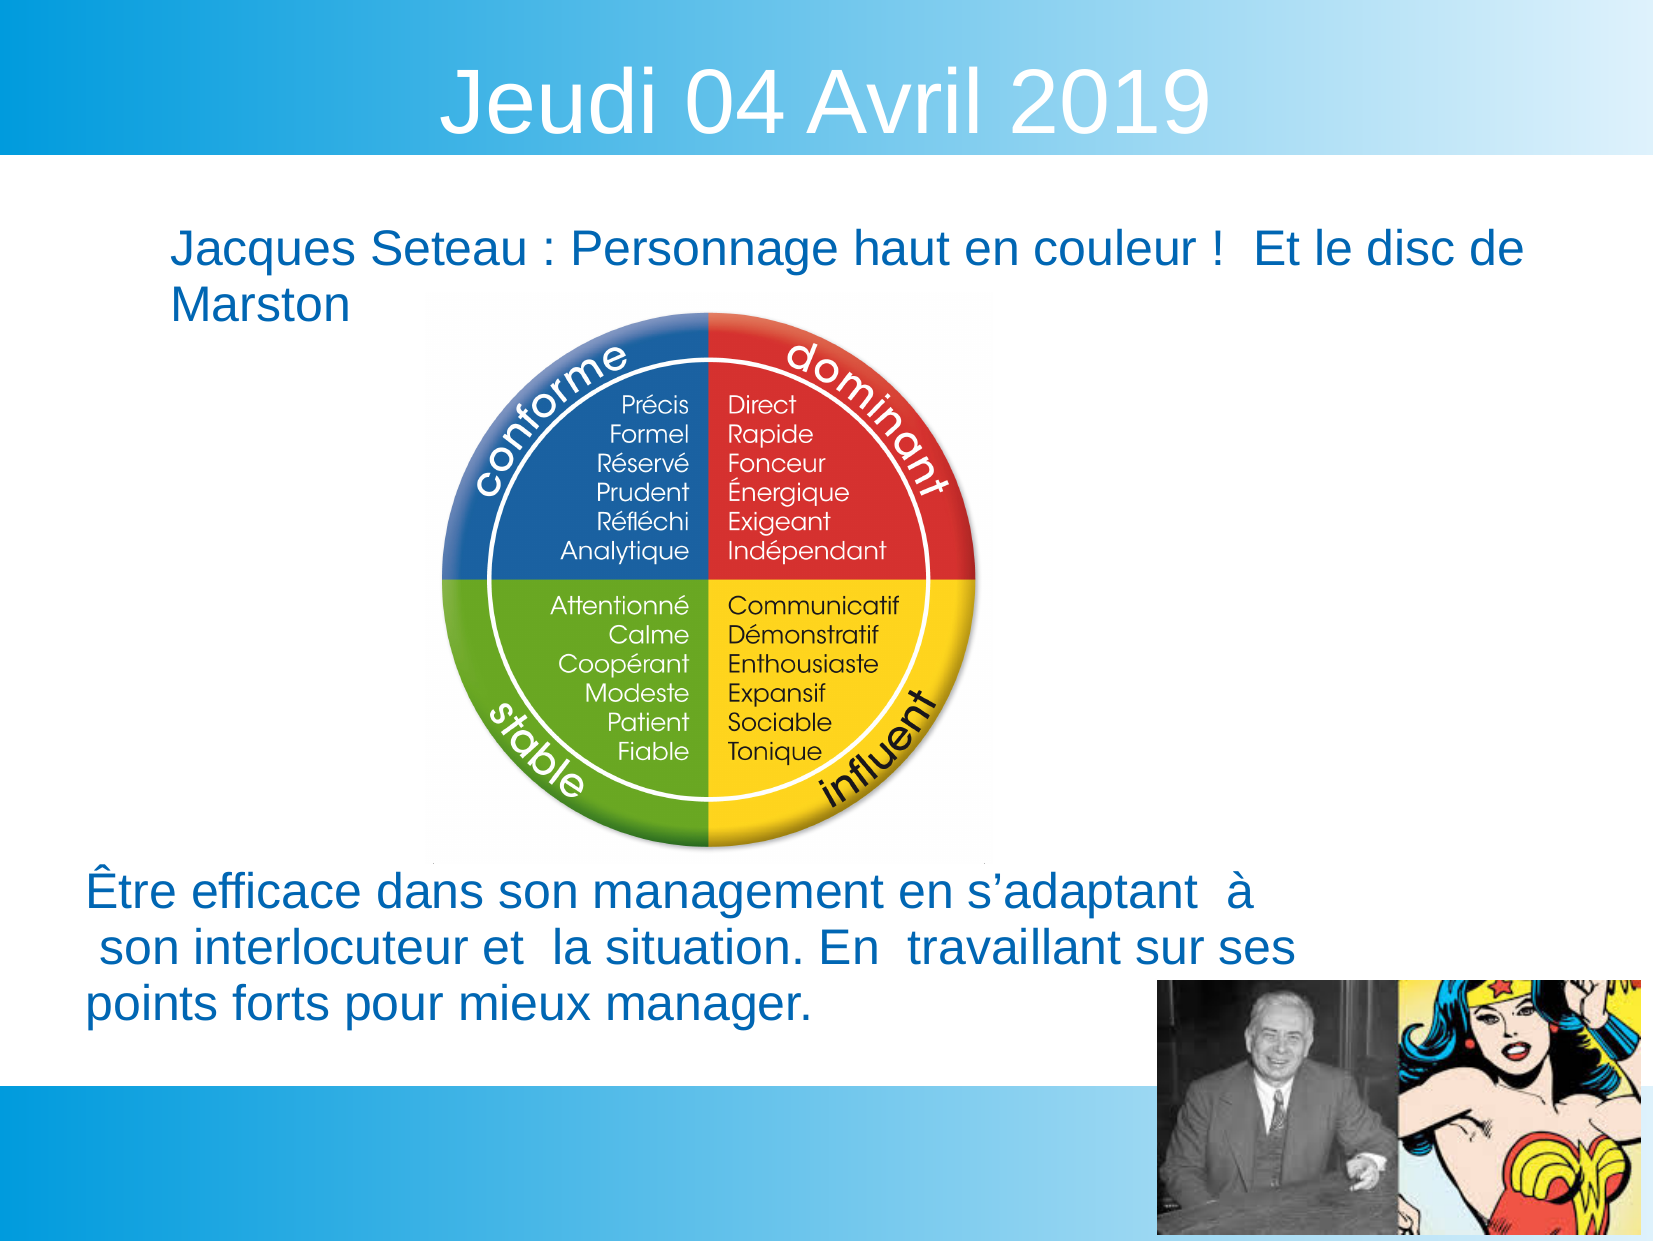

# Jeudi 04 Avril 2019
Jacques Seteau : Personnage haut en couleur ! Et le disc de Marston
Être efficace dans son management en s’adaptant à
 son interlocuteur et la situation. En travaillant sur ses points forts pour mieux manager.